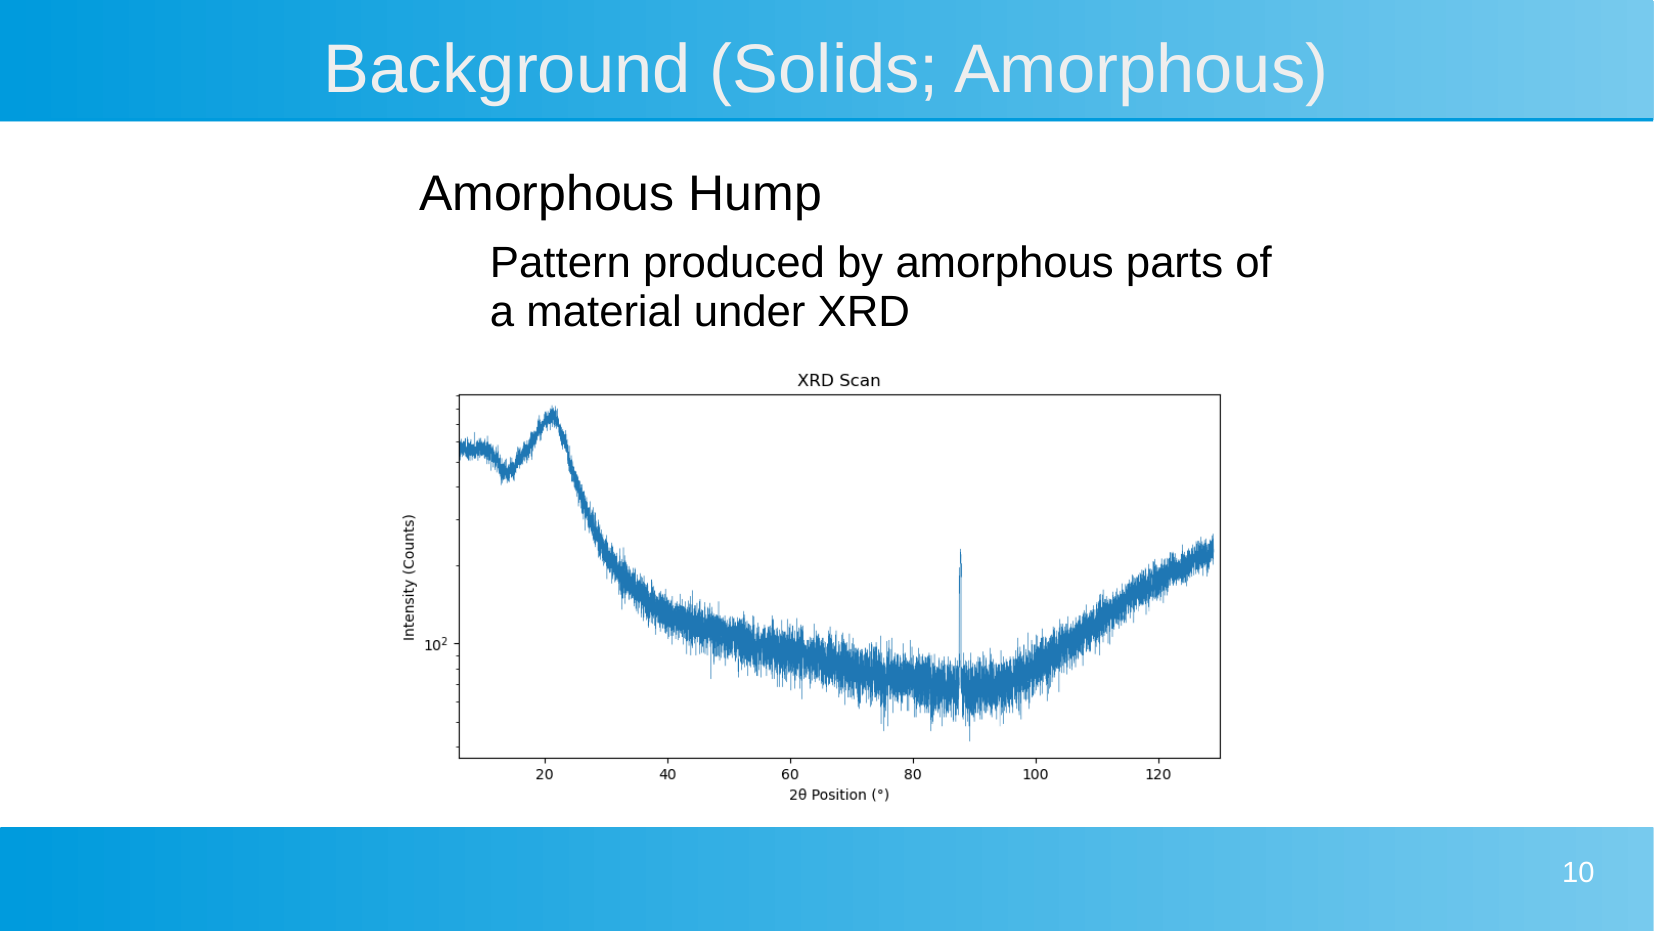

# Background (Solids; Amorphous)
Amorphous Hump
Pattern produced by amorphous parts of a material under XRD
10